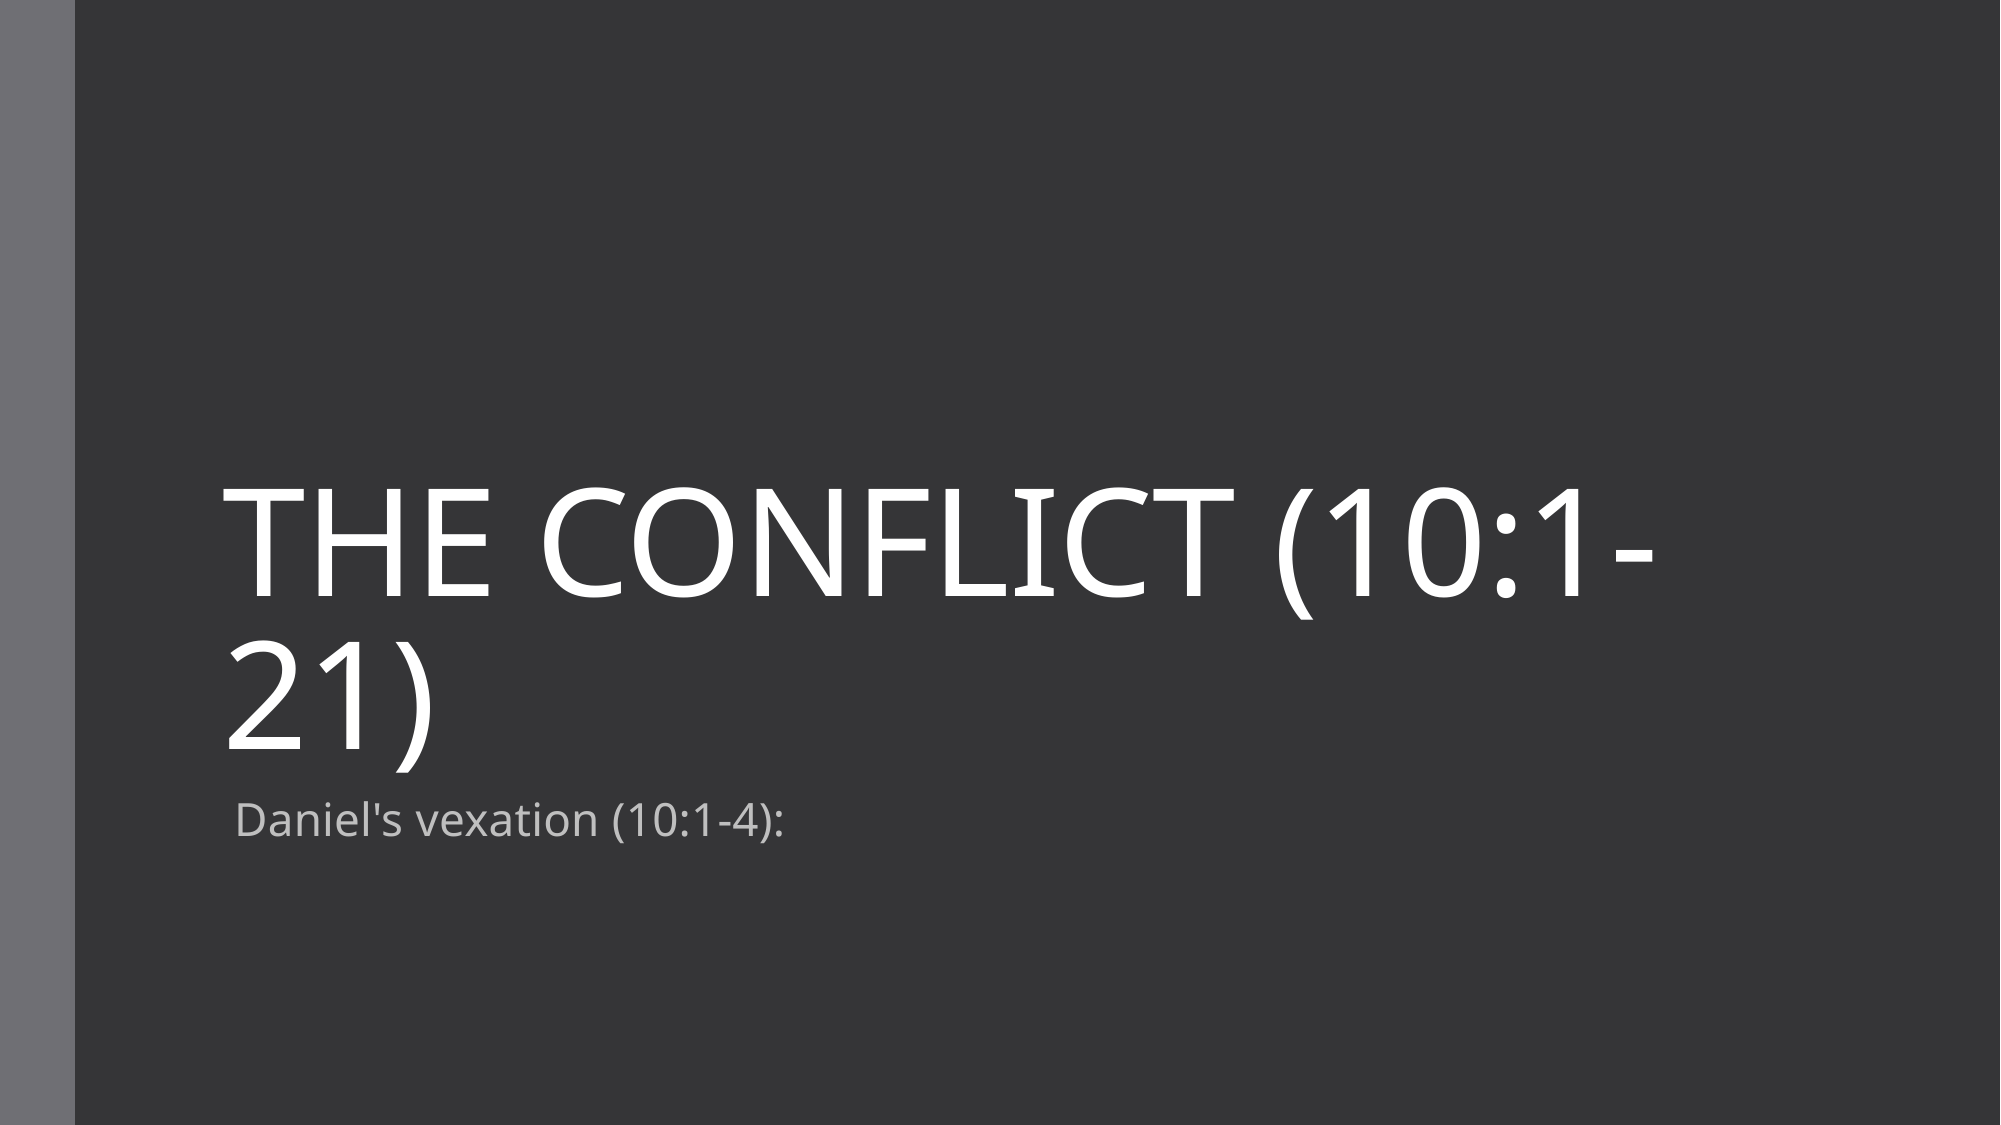

# THE CONFLICT (10:1-21)
 Daniel's vexation (10:1-4):